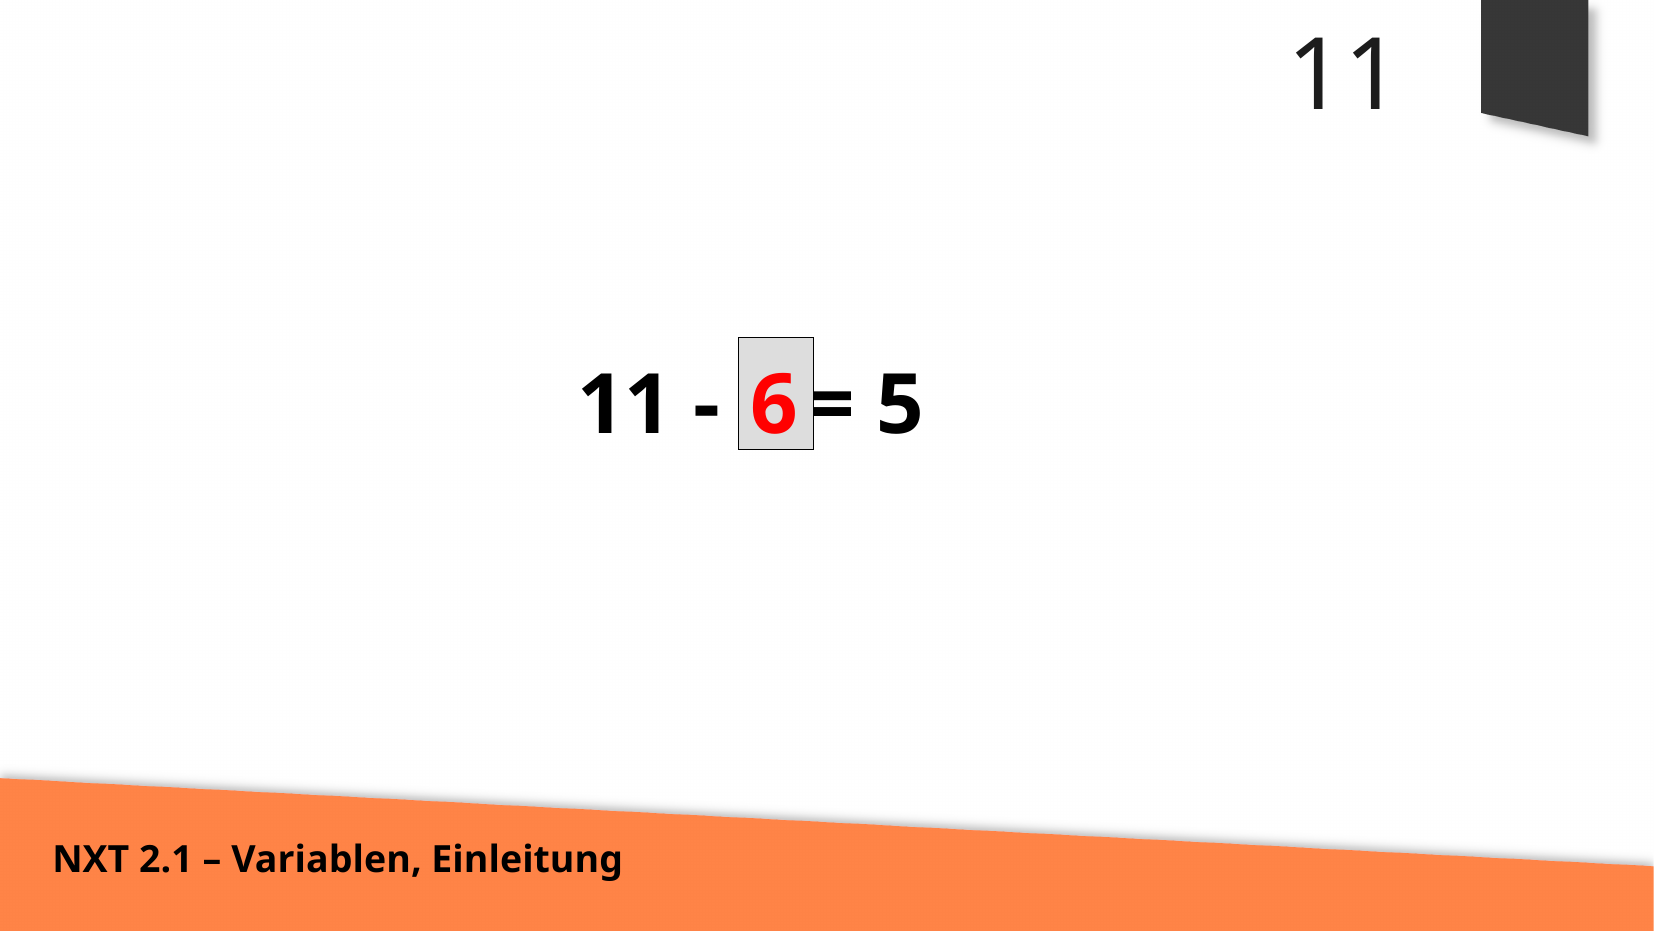

11 - = 5
6
NXT 2.1 – Variablen, Einleitung